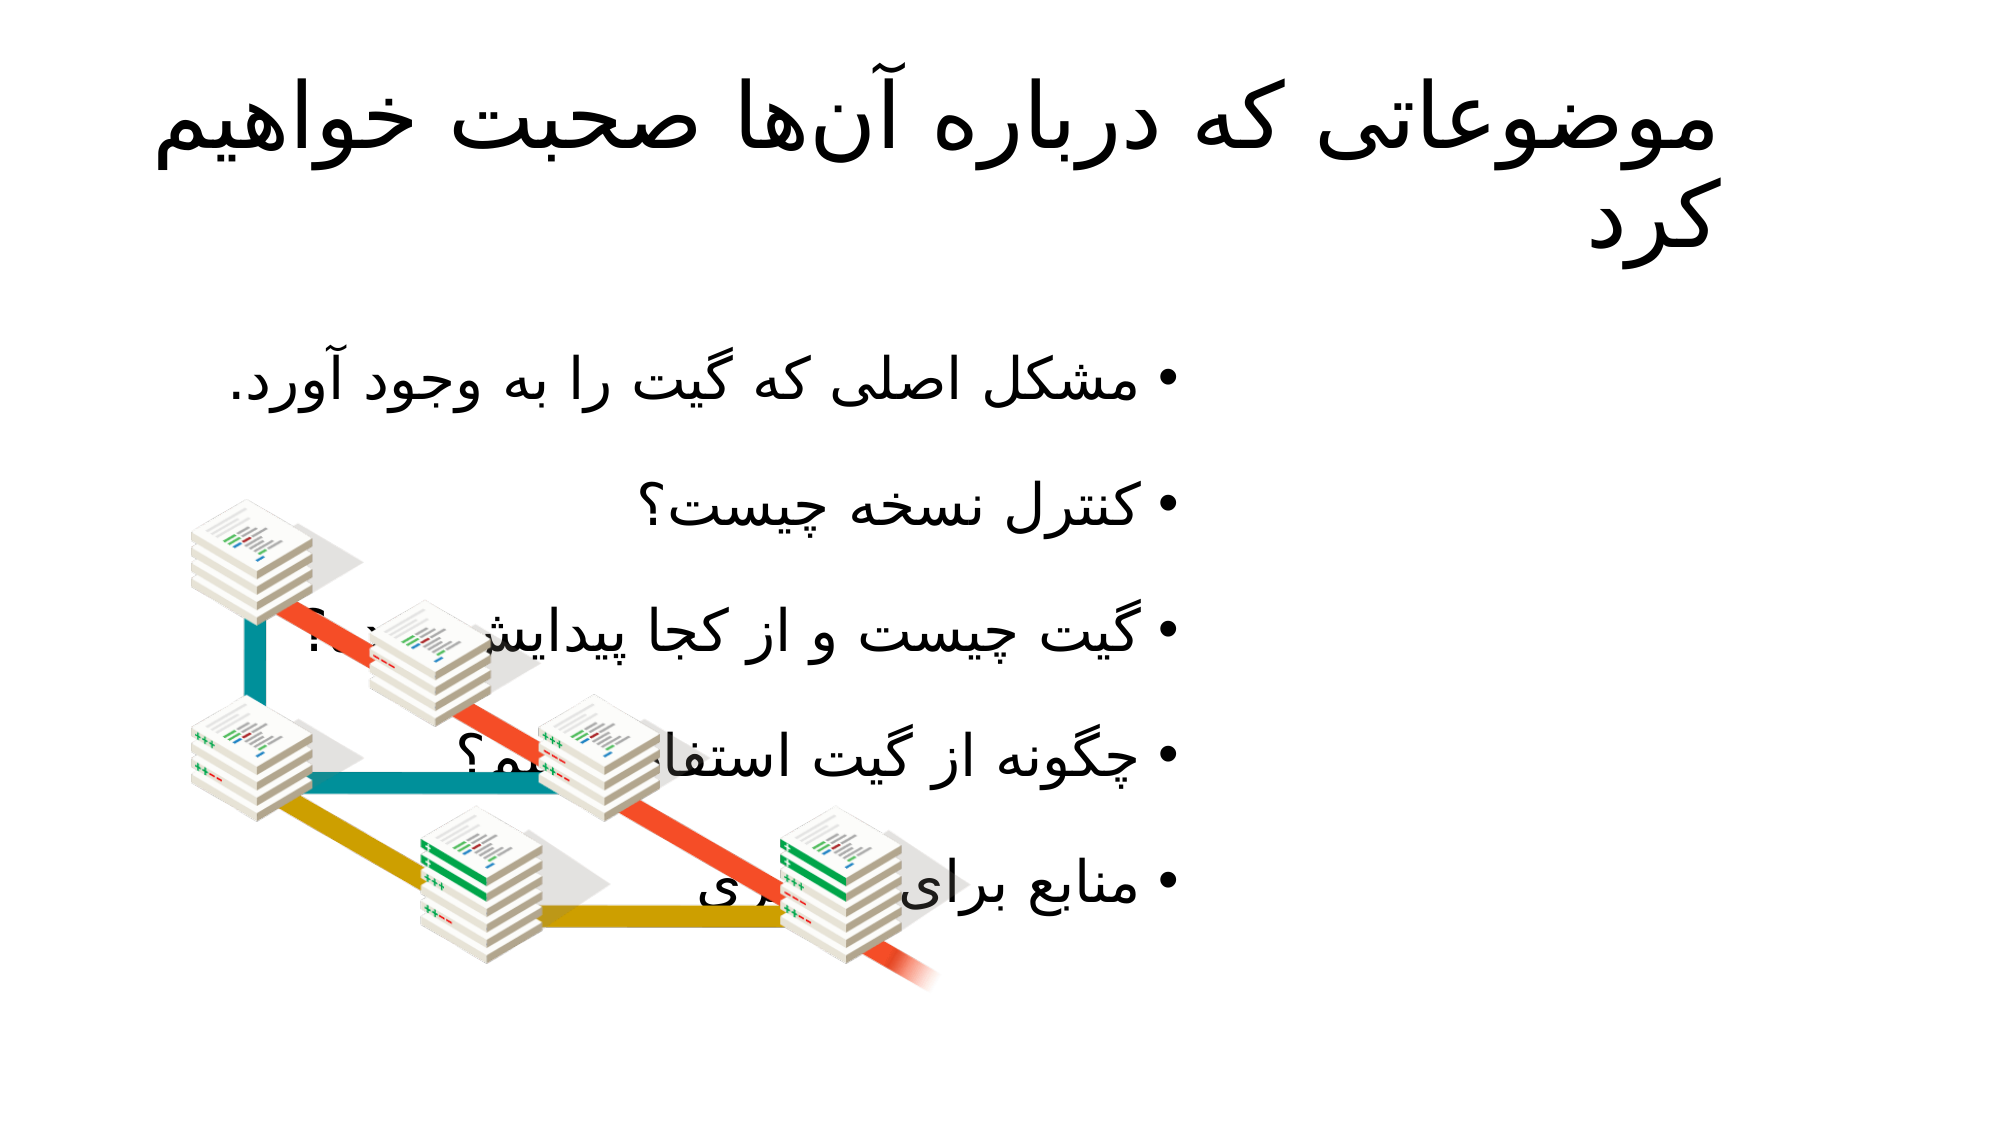

# موضوعاتی که درباره آن‌ها صحبت خواهیم کرد
مشکل اصلی که گیت را به وجود ‌آورد.
کنترل نسخه چیست؟
گیت چیست و از کجا پیدایش شده؟
چگونه از گیت استفاده کنیم؟
منابع برای یادگیری